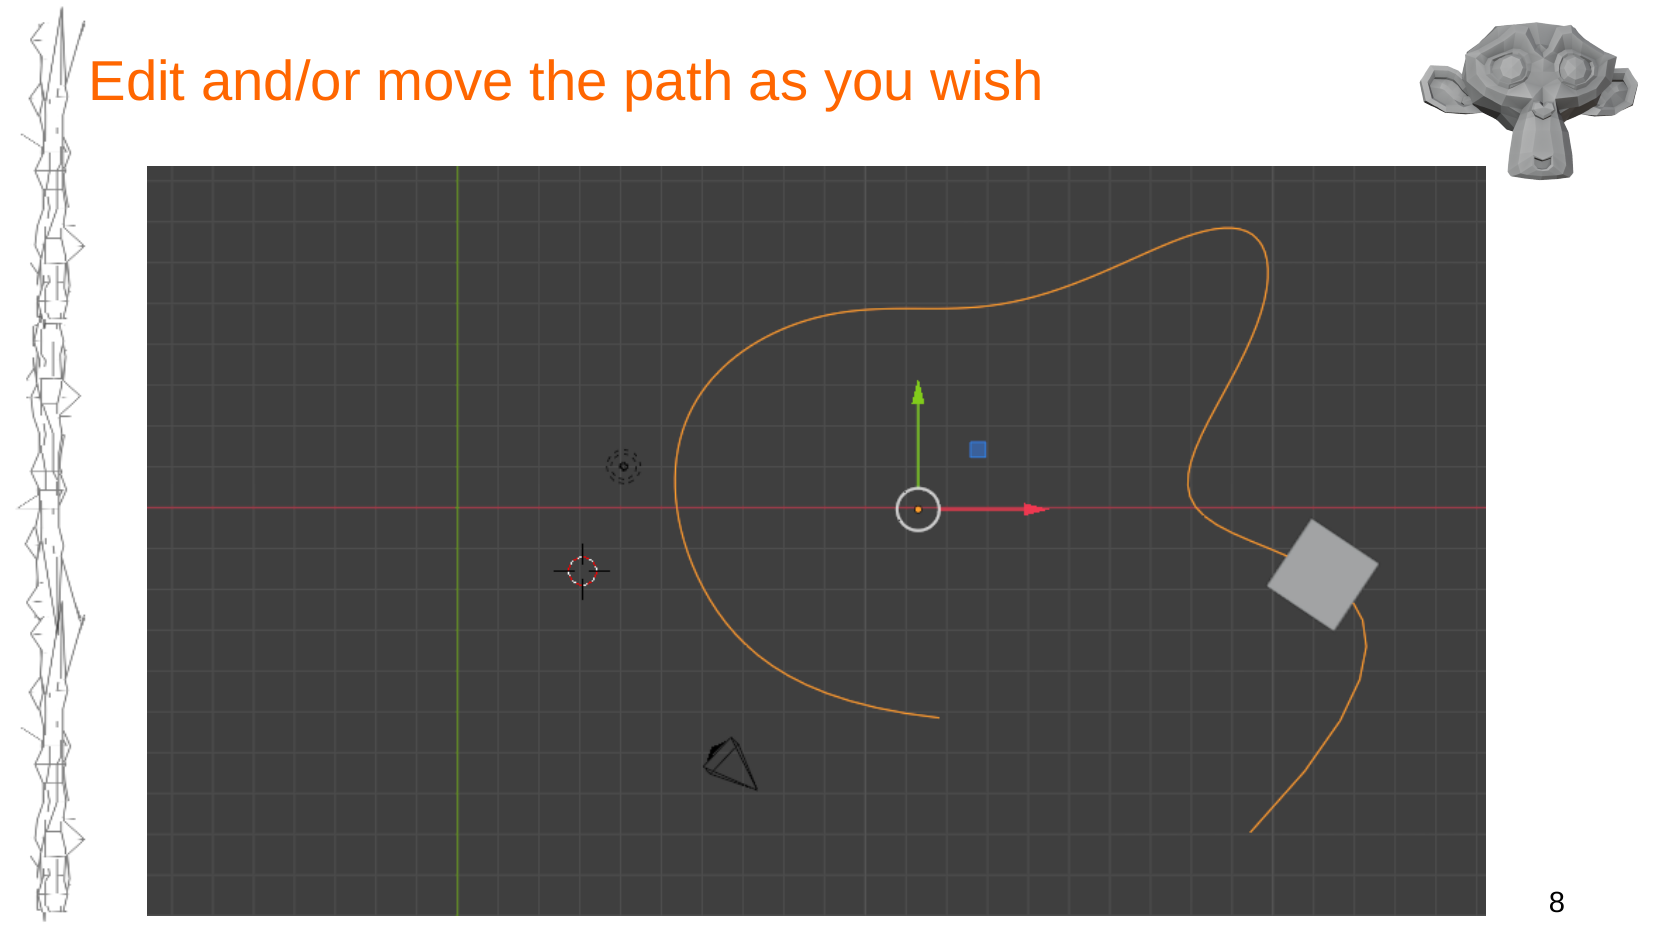

# Edit and/or move the path as you wish
8